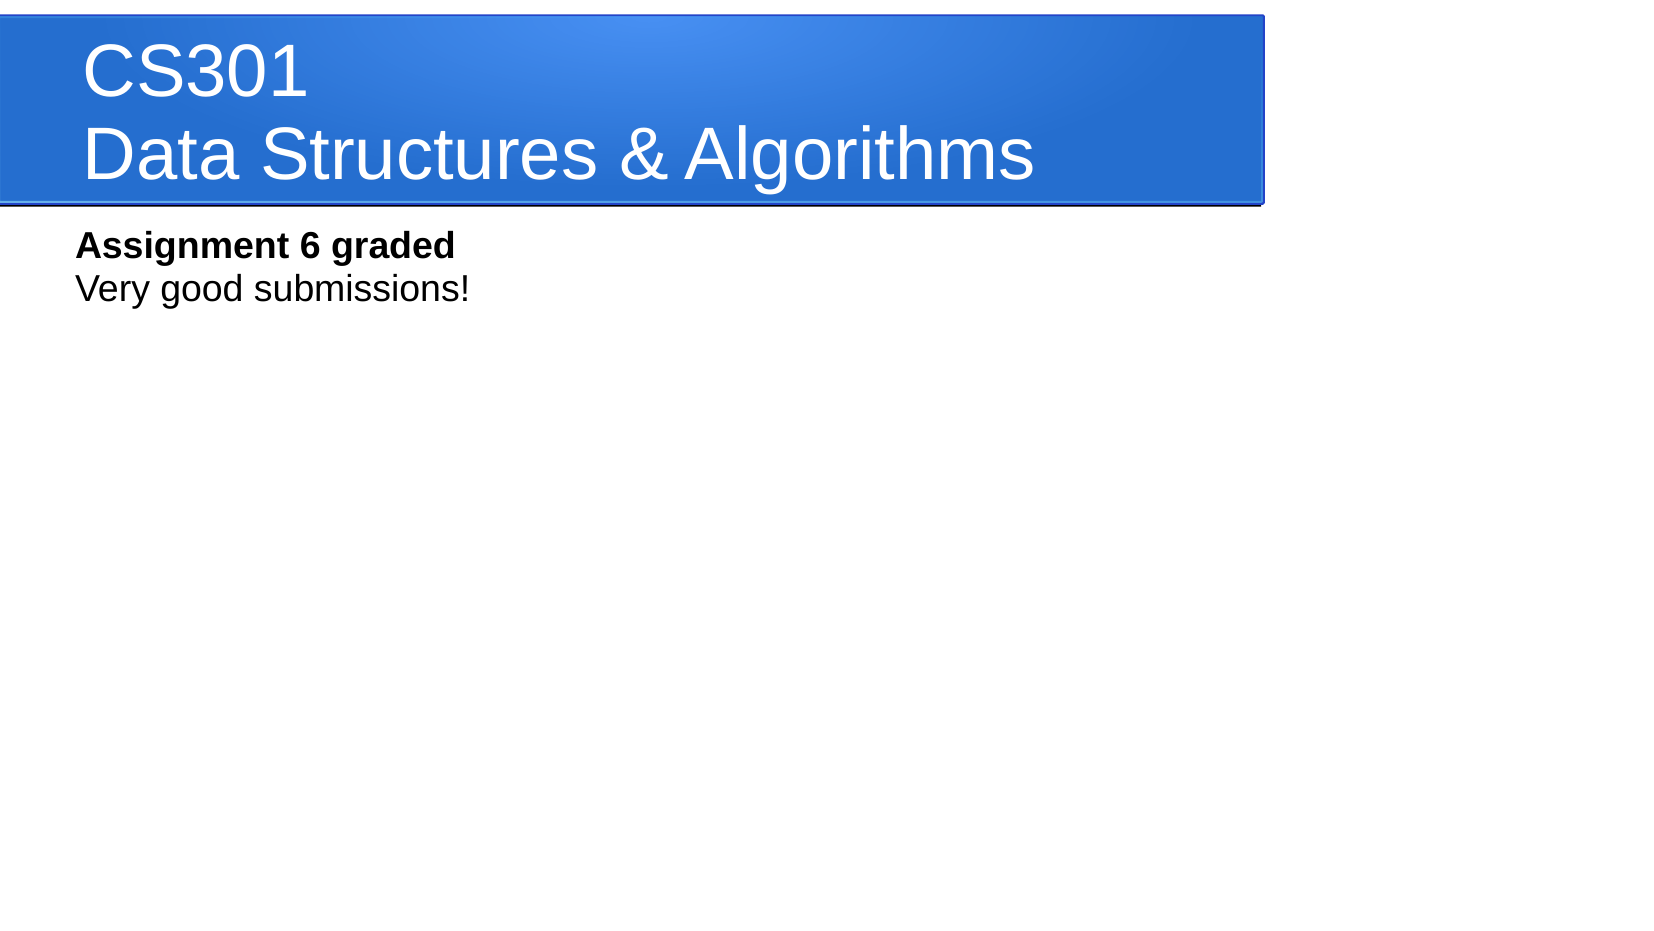

# CS301 Data Structures & Algorithms
Assignment 6 graded
Very good submissions!